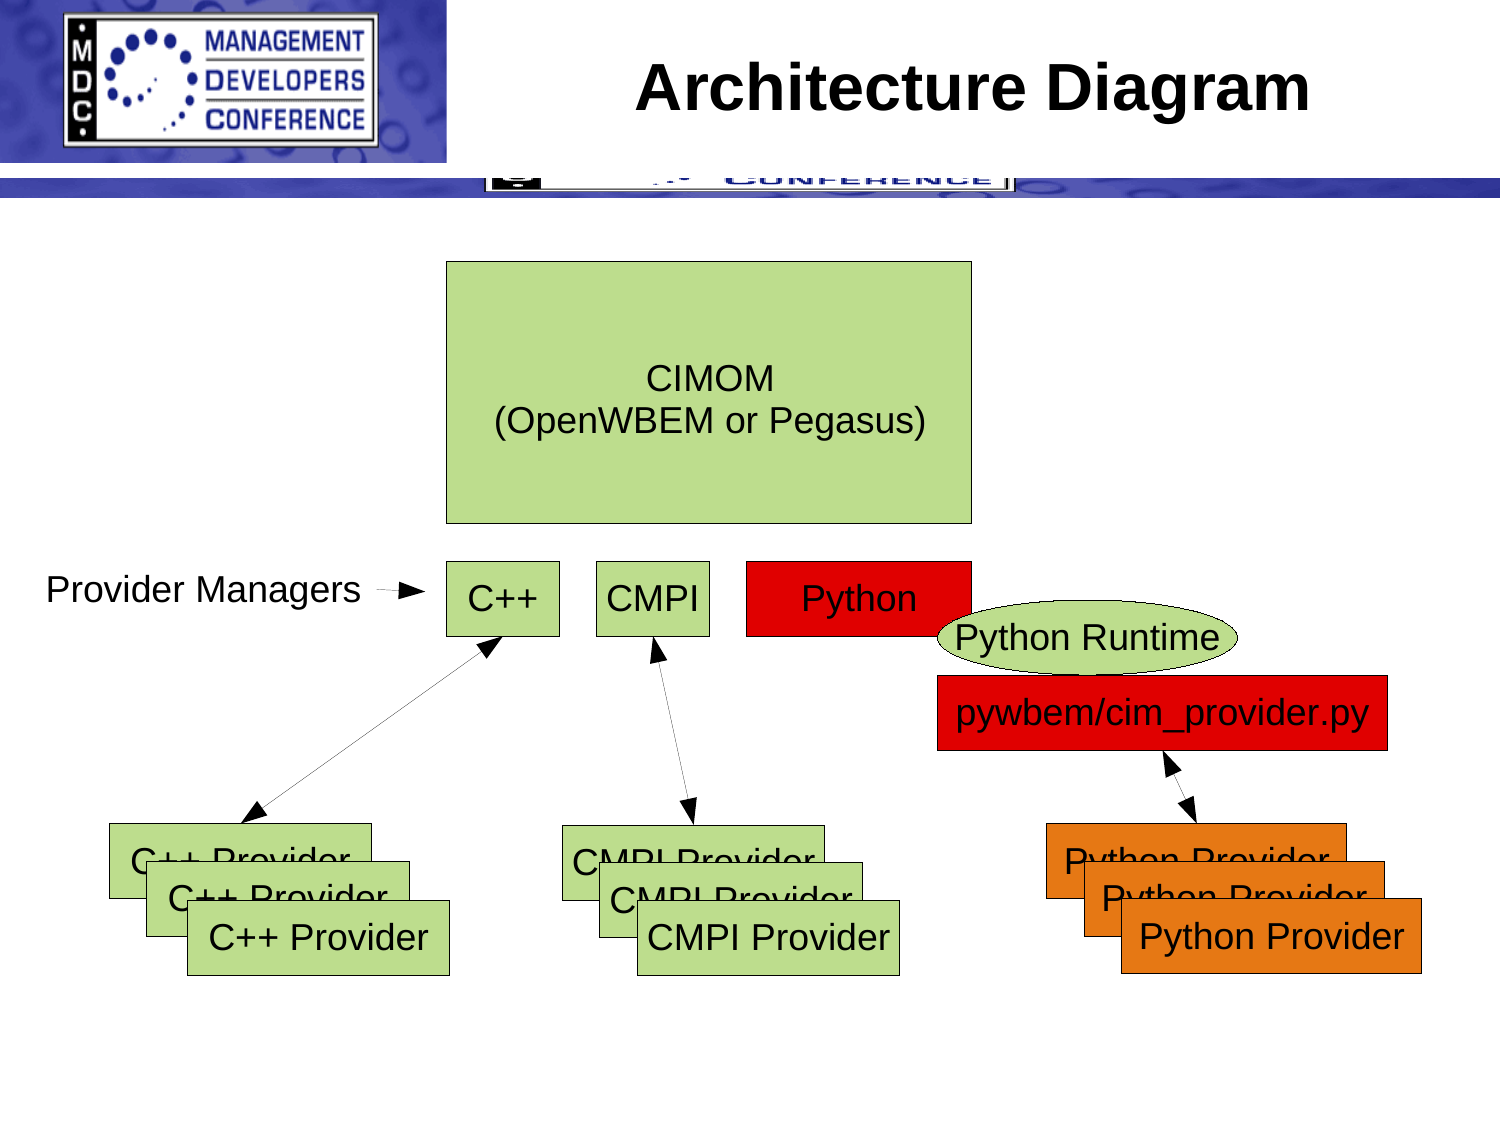

# Architecture Diagram
CIMOM
(OpenWBEM or Pegasus)
Provider Managers
C++
CMPI
Python
Python Runtime
pywbem/cim_provider.py
C++ Provider
Python Provider
CMPI Provider
C++ Provider
Python Provider
CMPI Provider
Python Provider
C++ Provider
CMPI Provider